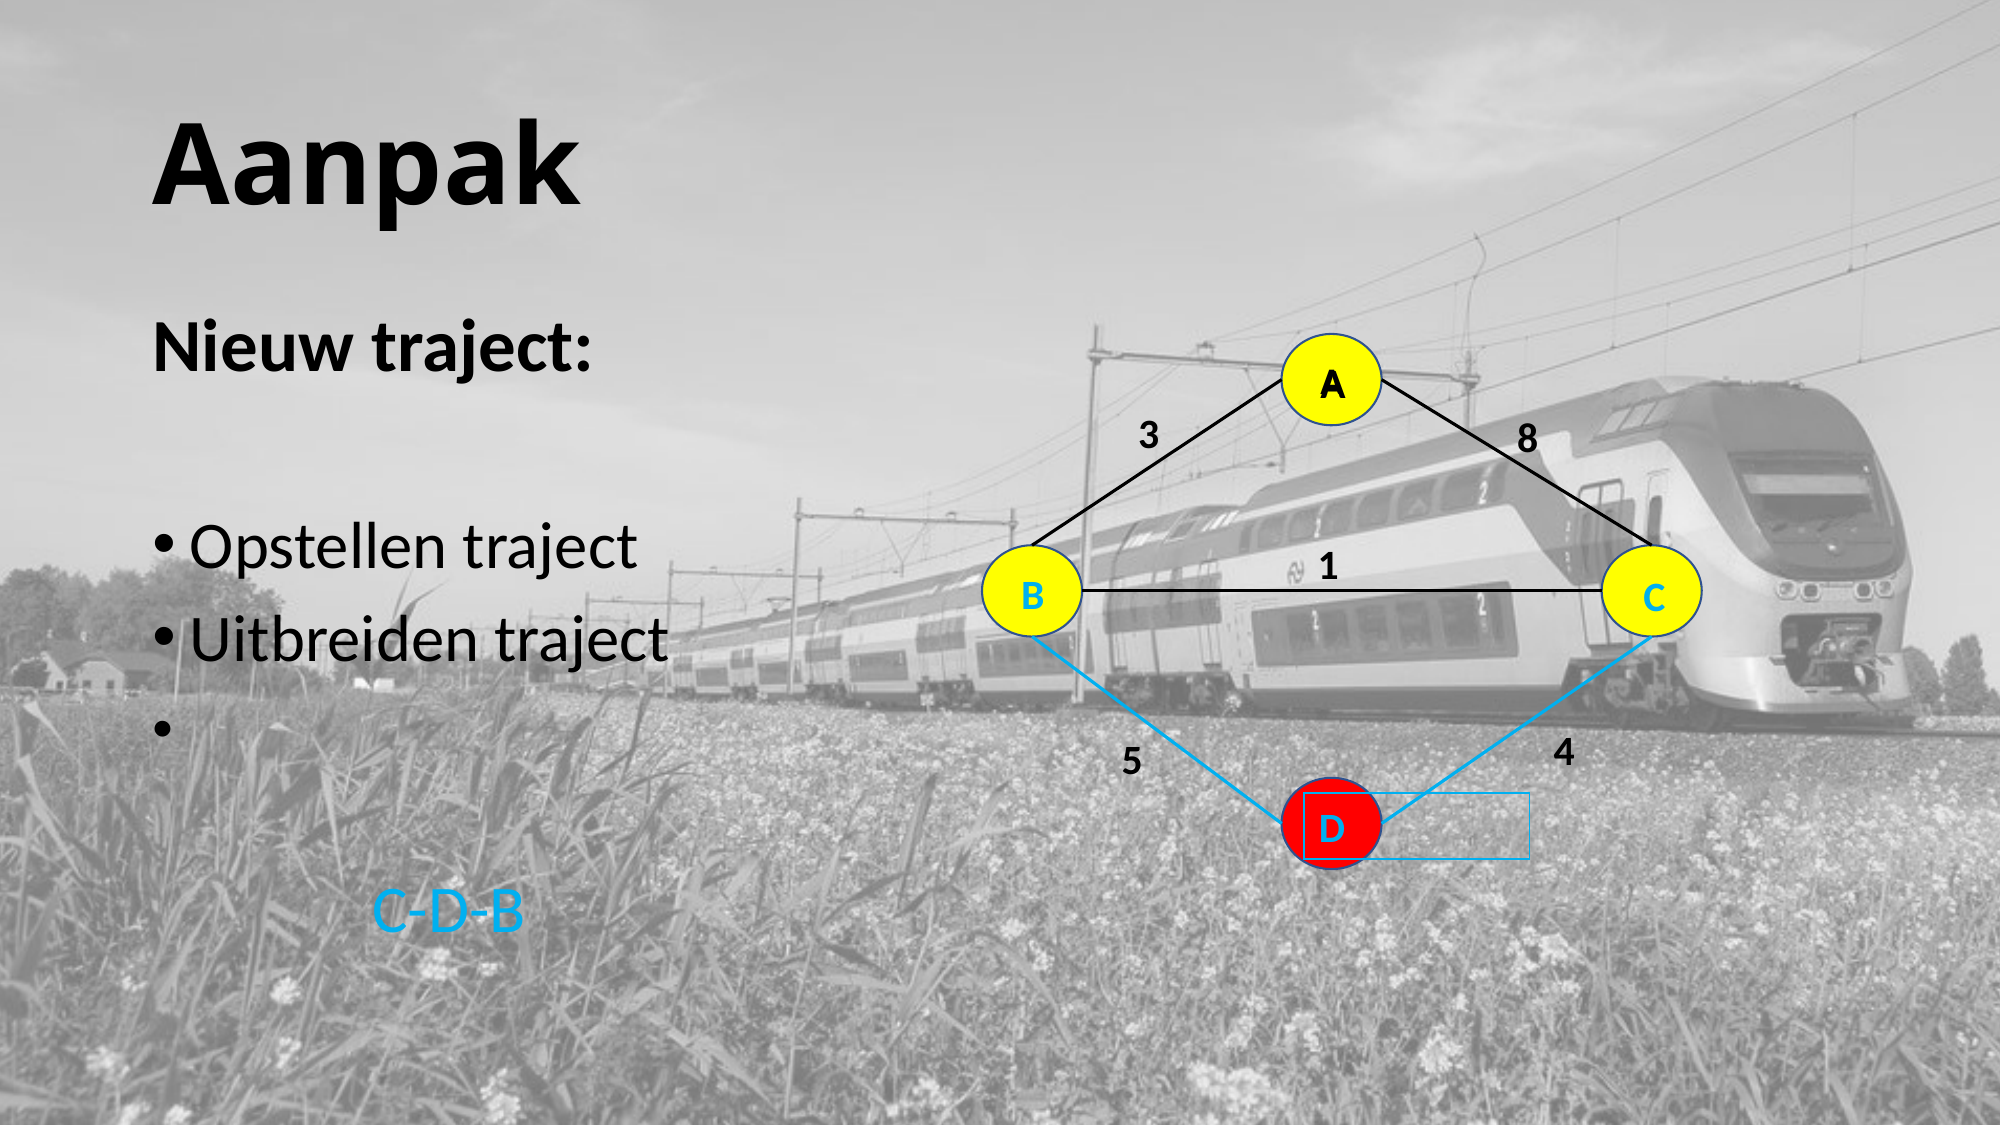

# Aanpak
Nieuw traject:
Opstellen traject
Uitbreiden traject
C-D-B
A
A
3
8
1
B
C
4
5
D